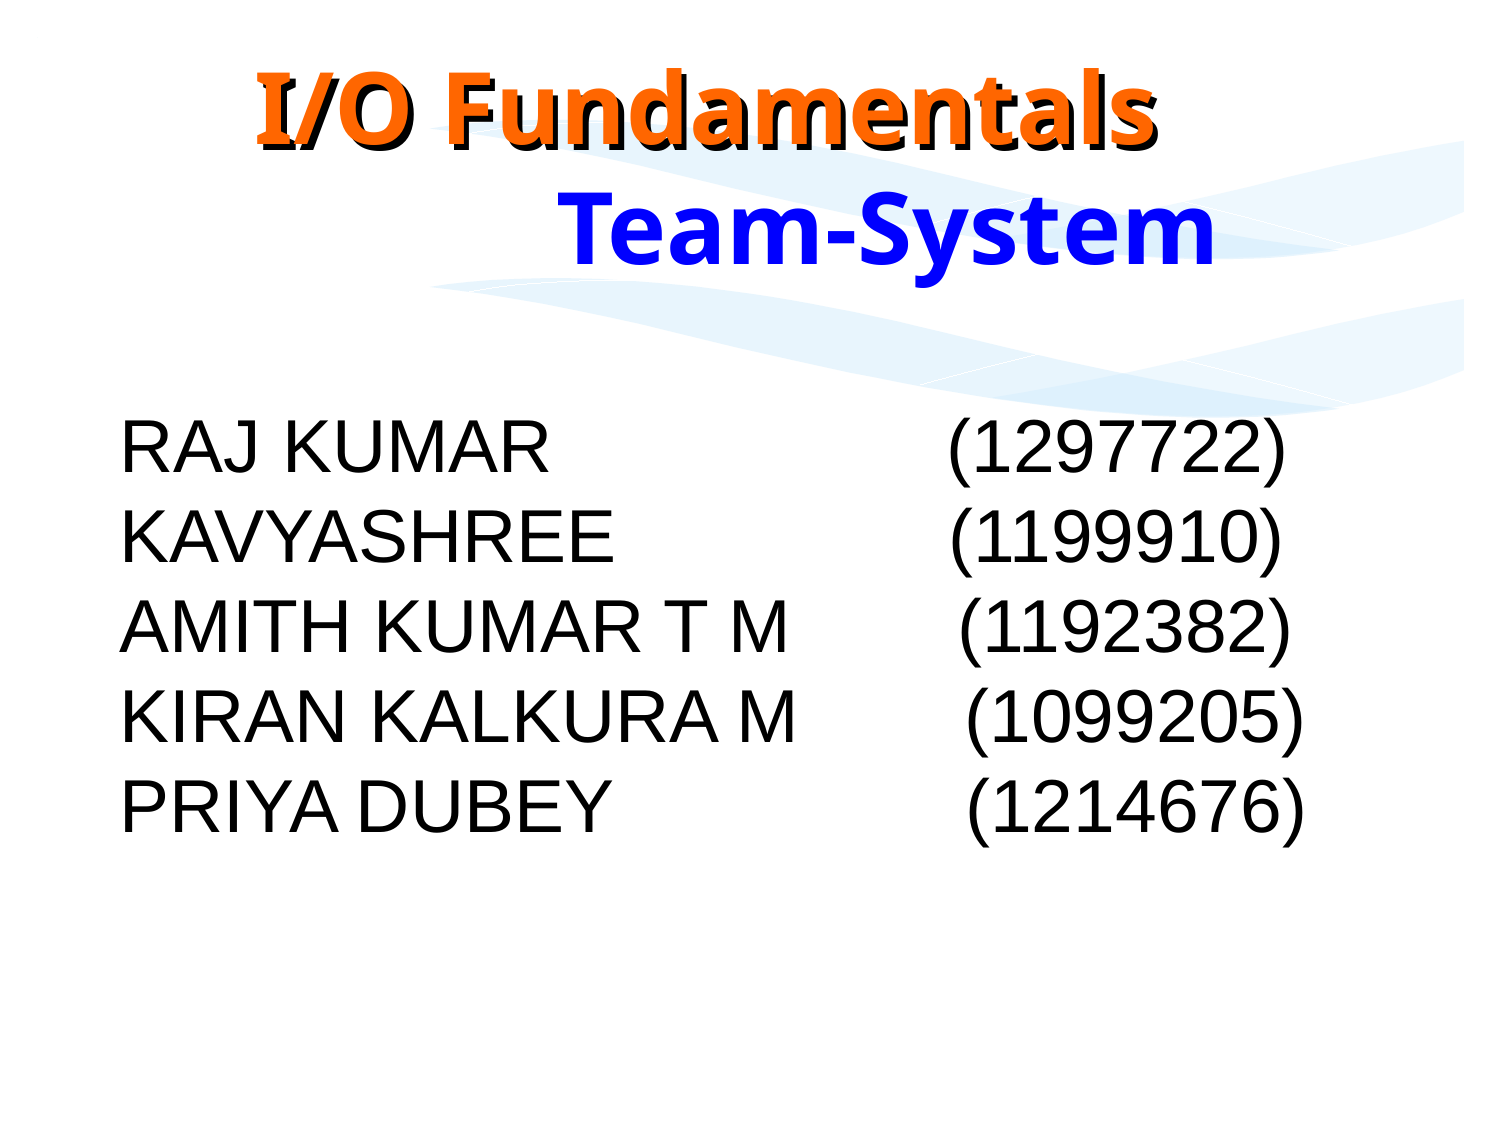

# I/O Fundamentals Team-System
RAJ KUMAR (1297722) KAVYASHREE (1199910) AMITH KUMAR T M (1192382)
KIRAN KALKURA M (1099205)
PRIYA DUBEY (1214676)